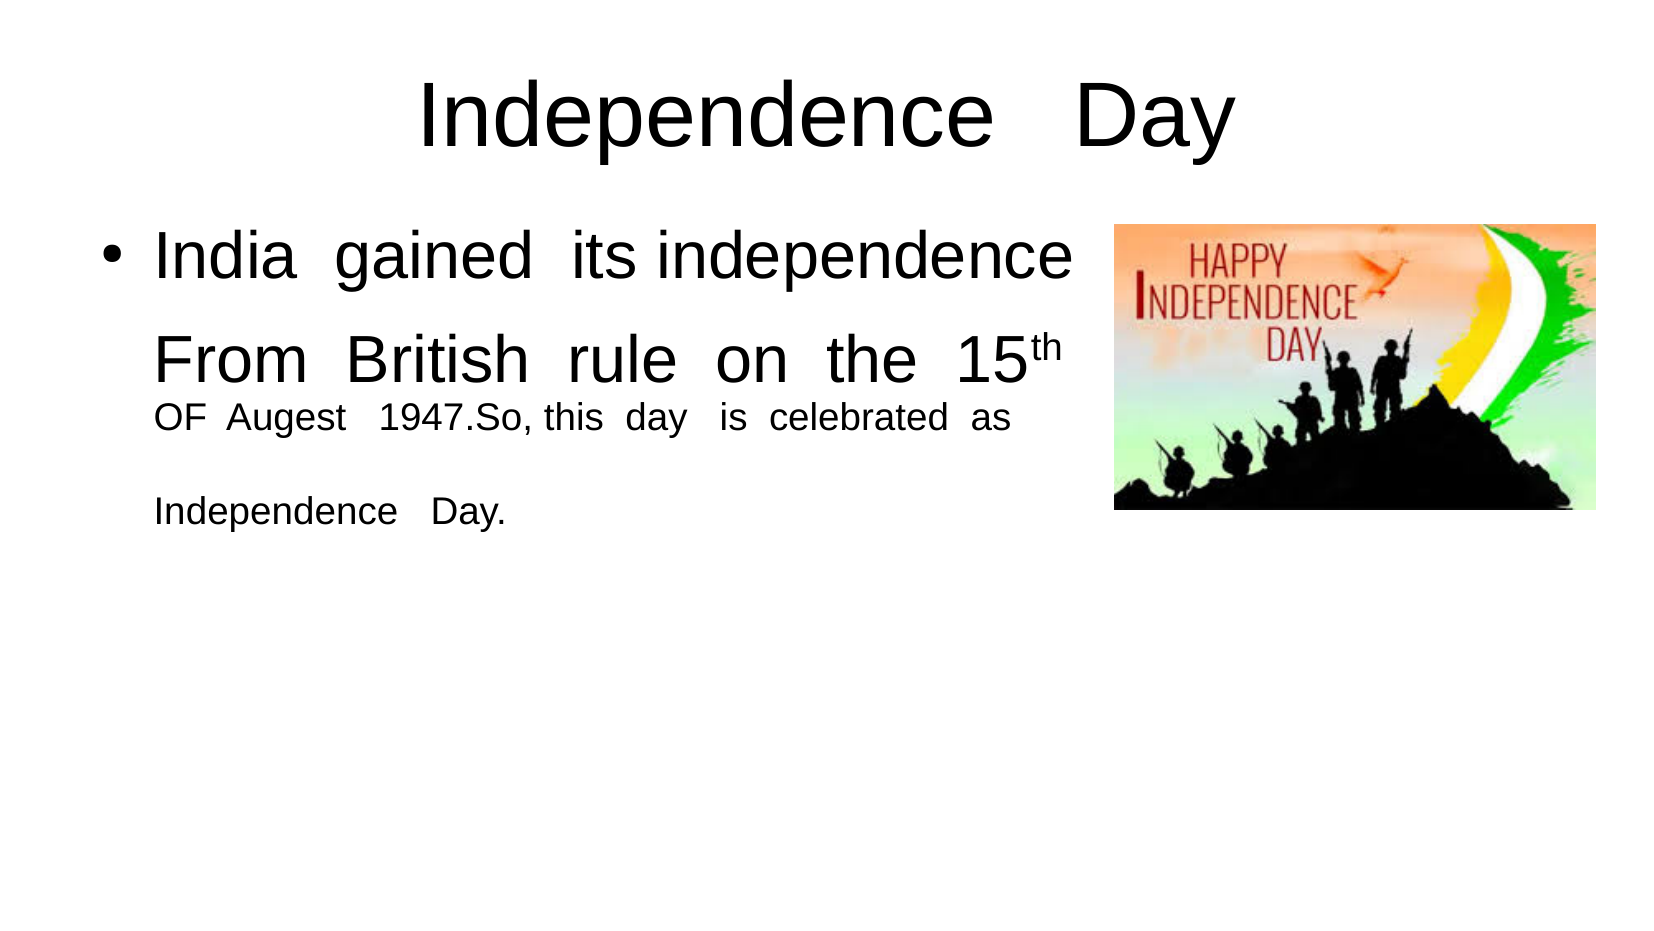

# Independence Day
India gained its independence
From British rule on the 15th OF Augest 1947.So, this day is celebrated as
Independence Day.